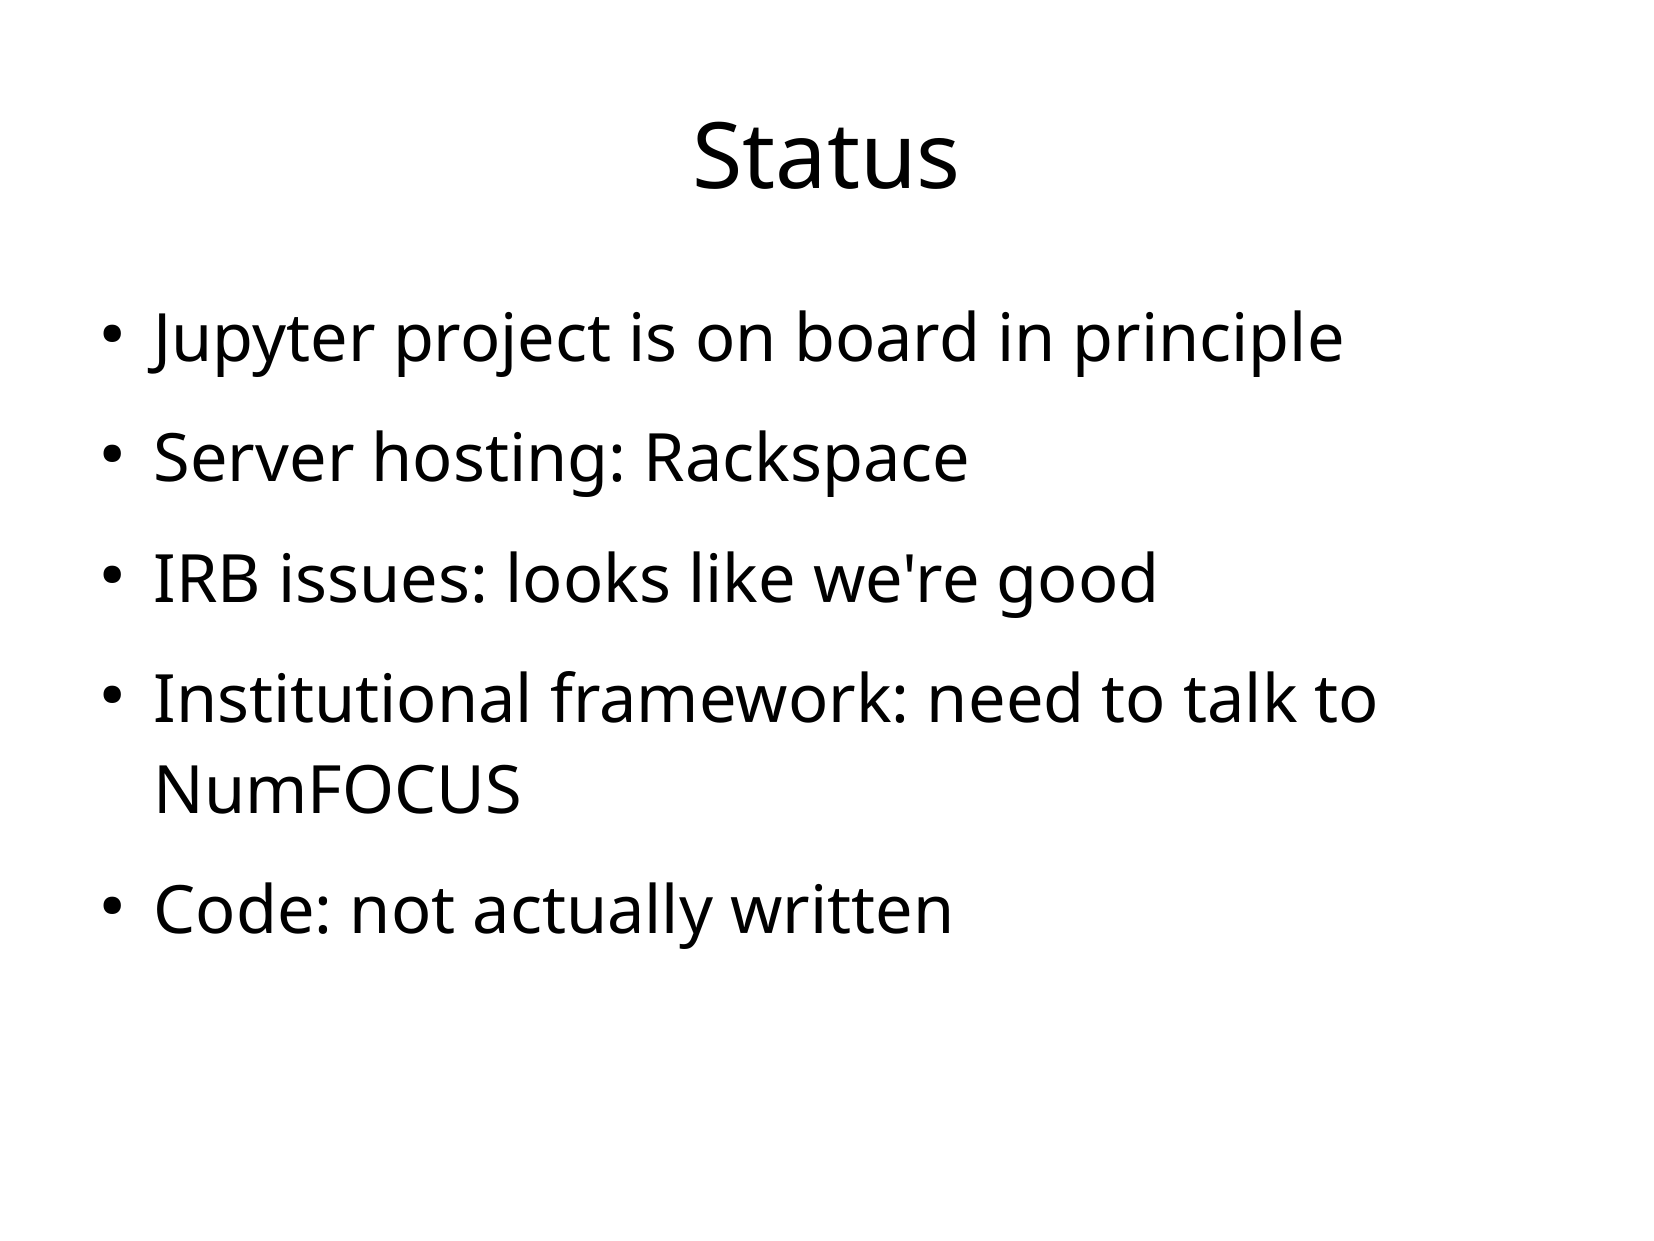

# Status
Jupyter project is on board in principle
Server hosting: Rackspace
IRB issues: looks like we're good
Institutional framework: need to talk to NumFOCUS
Code: not actually written